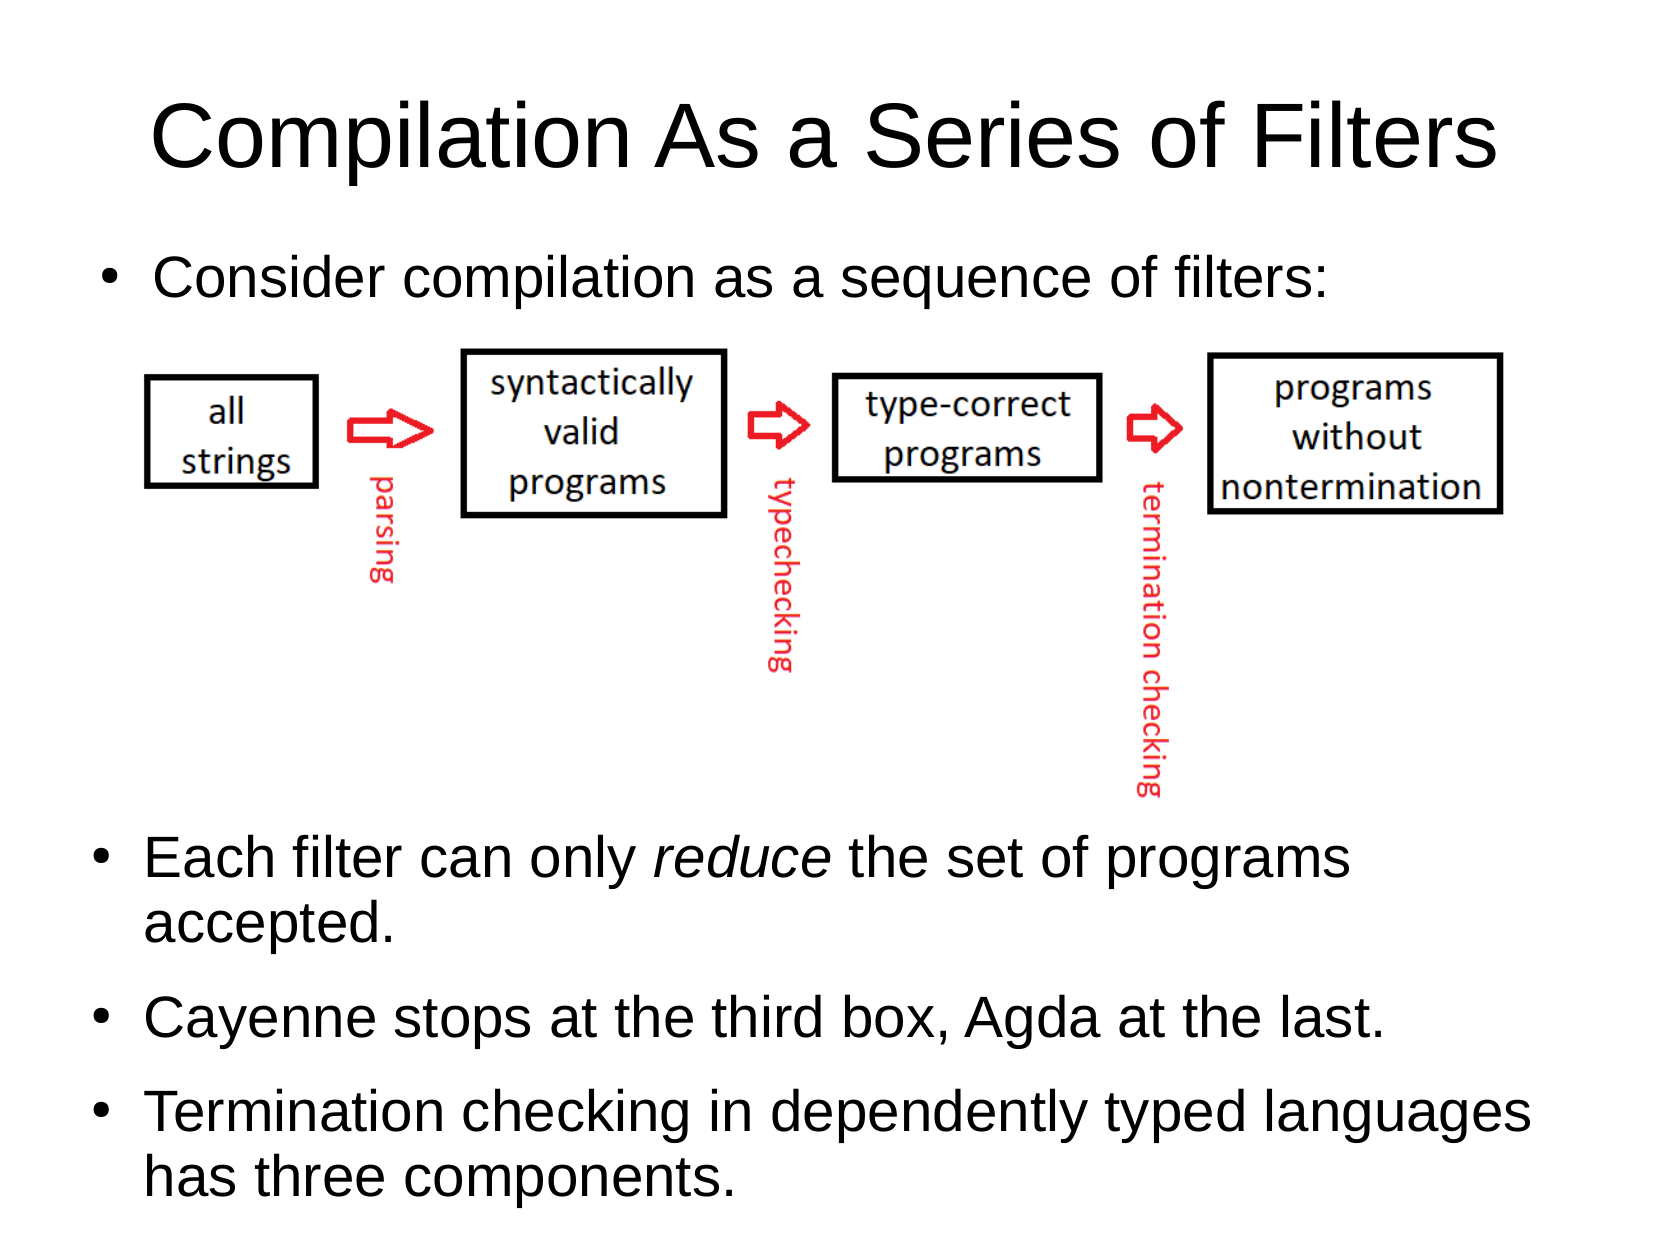

# Compilation As a Series of Filters
Consider compilation as a sequence of filters:
Each filter can only reduce the set of programs accepted.
Cayenne stops at the third box, Agda at the last.
Termination checking in dependently typed languages has three components.